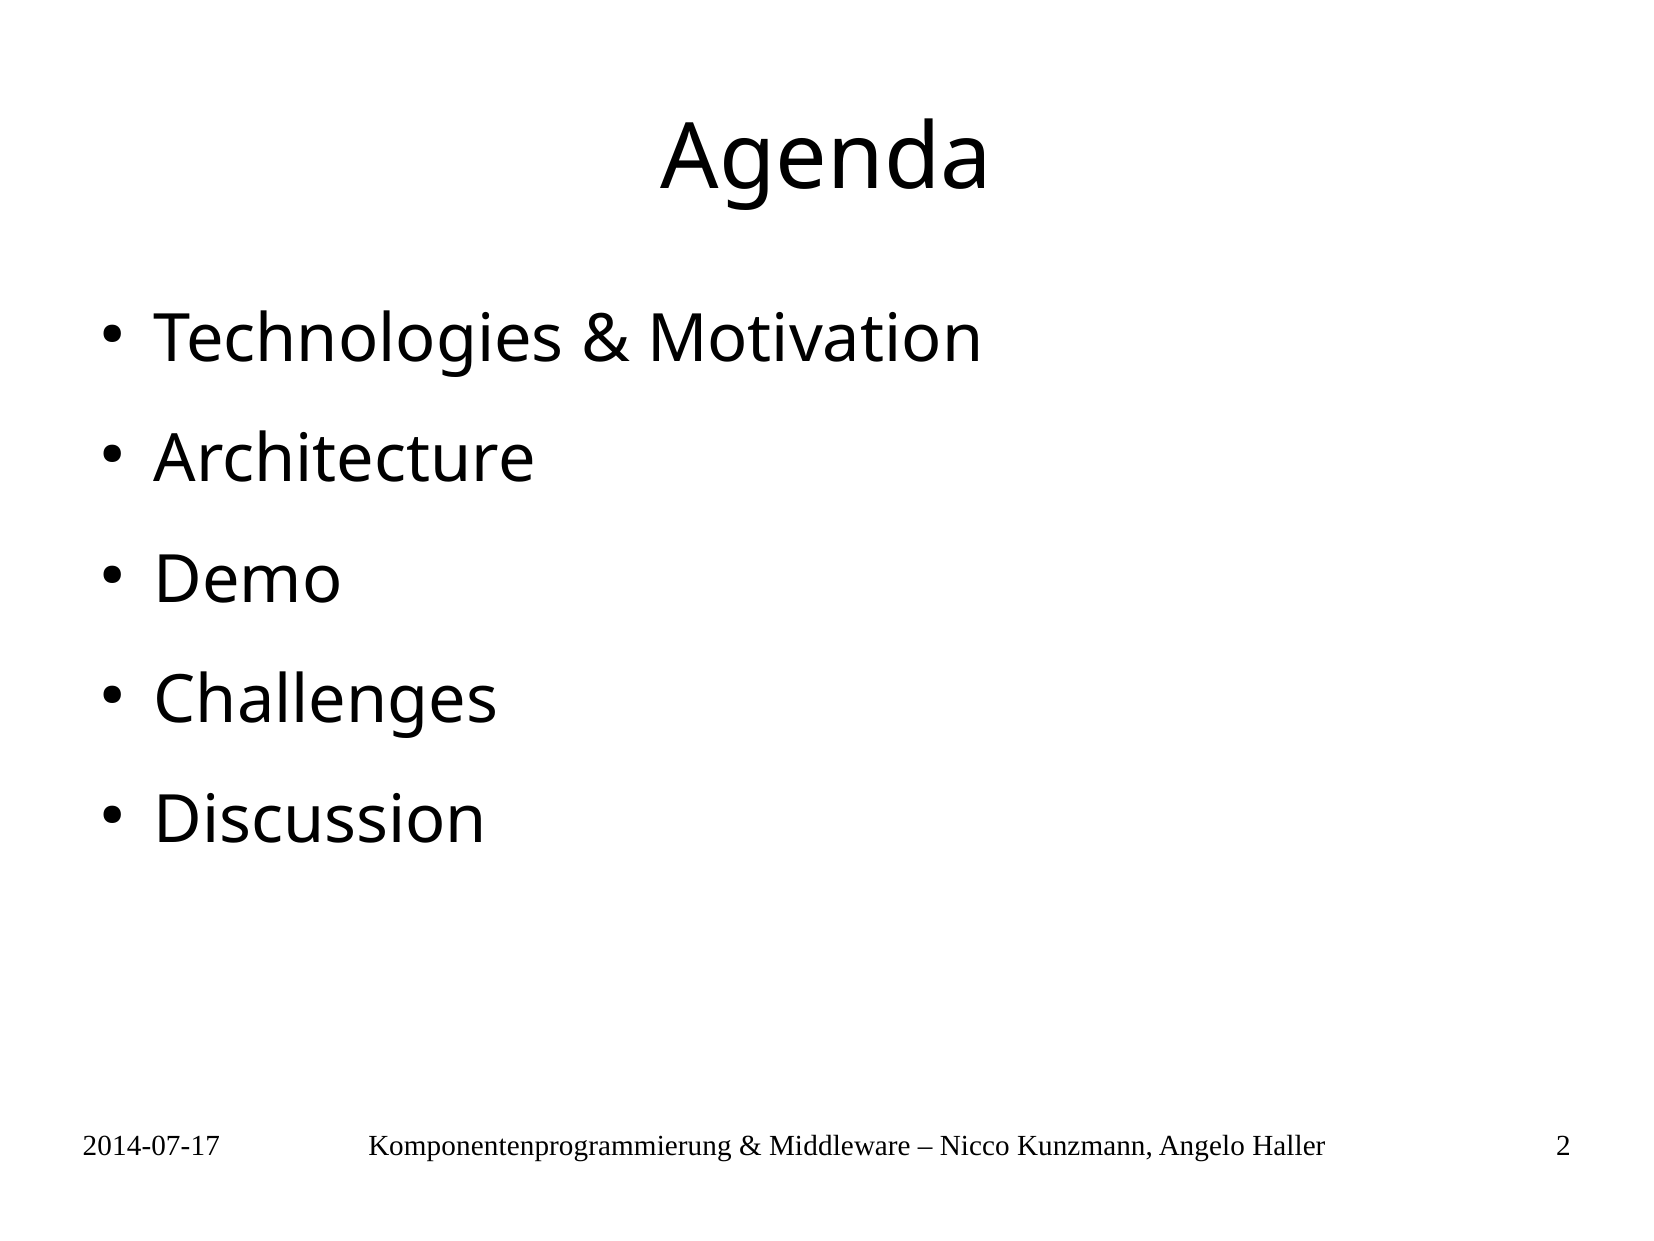

# Agenda
Technologies & Motivation
Architecture
Demo
Challenges
Discussion
2014-07-17
Komponentenprogrammierung & Middleware – Nicco Kunzmann, Angelo Haller
2